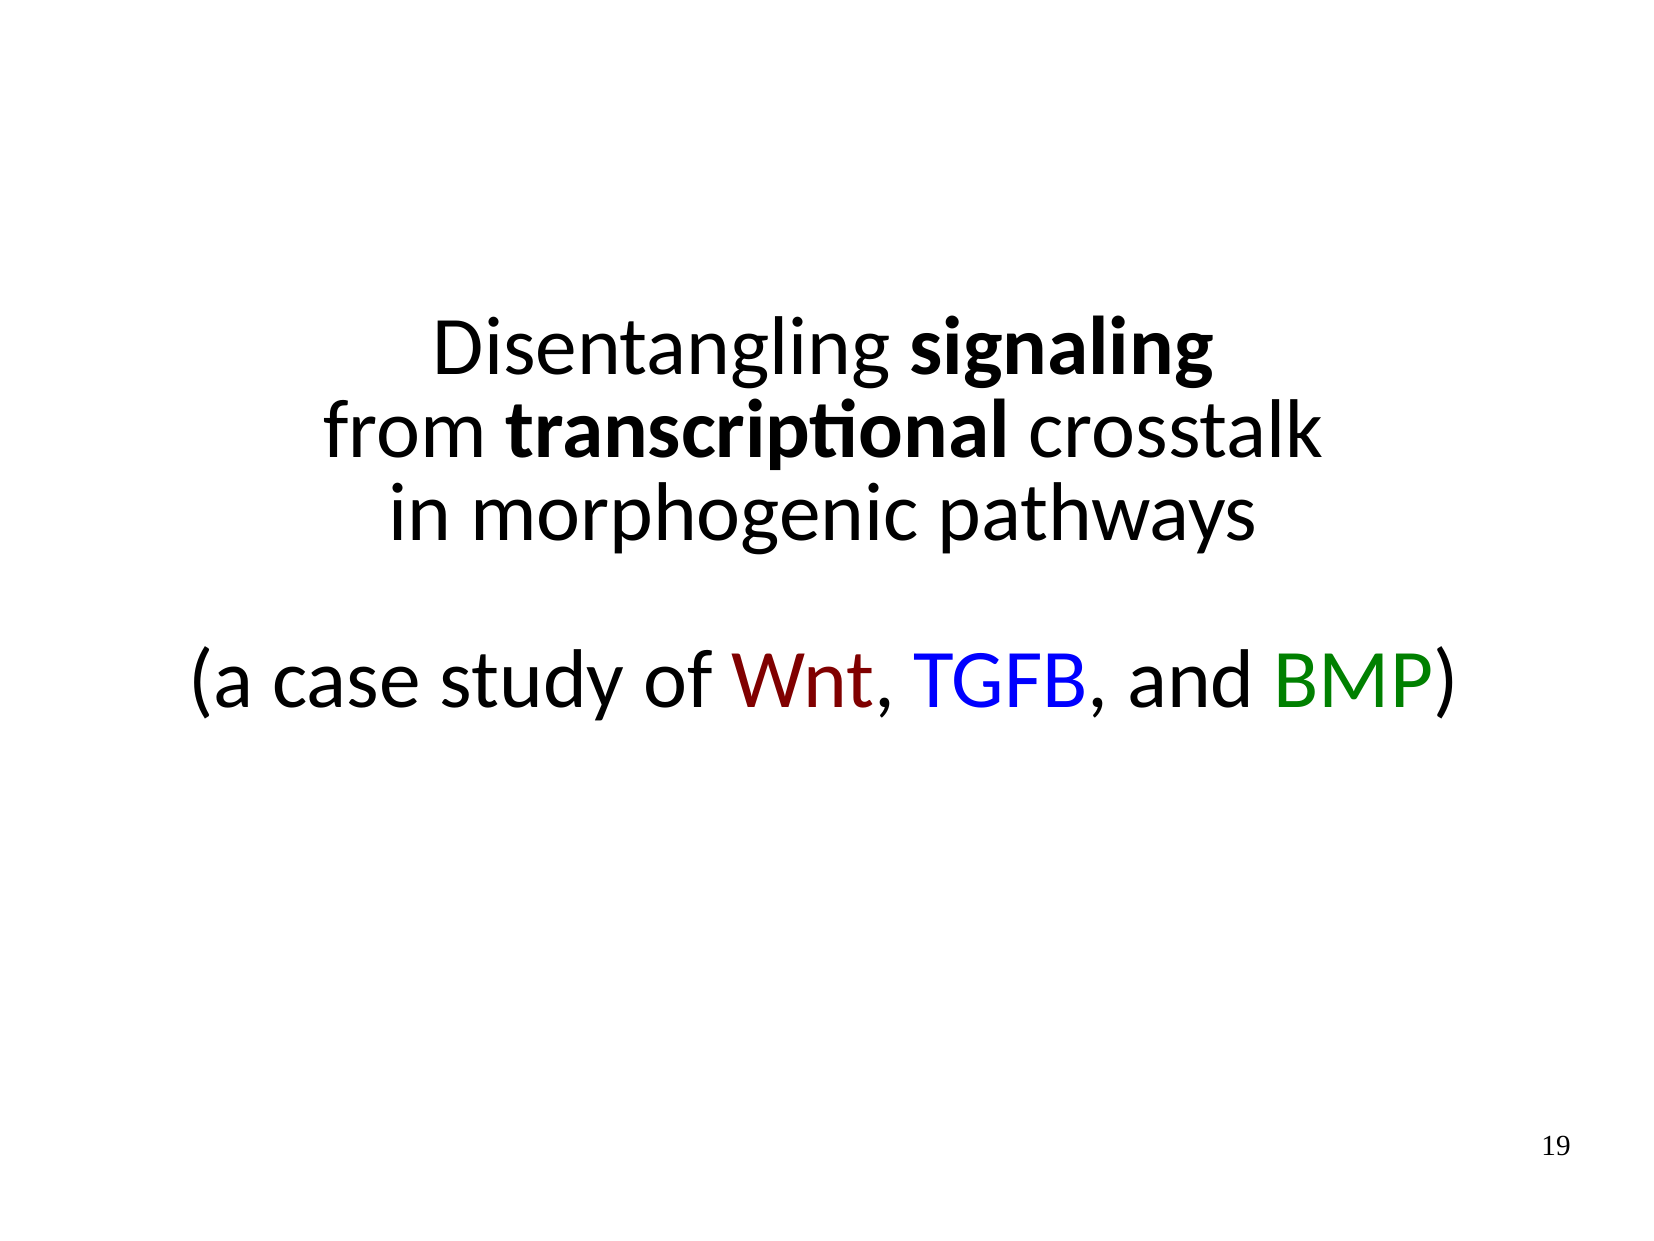

Disentangling signaling
from transcriptional crosstalk
in morphogenic pathways
(a case study of Wnt, TGFB, and BMP)
19